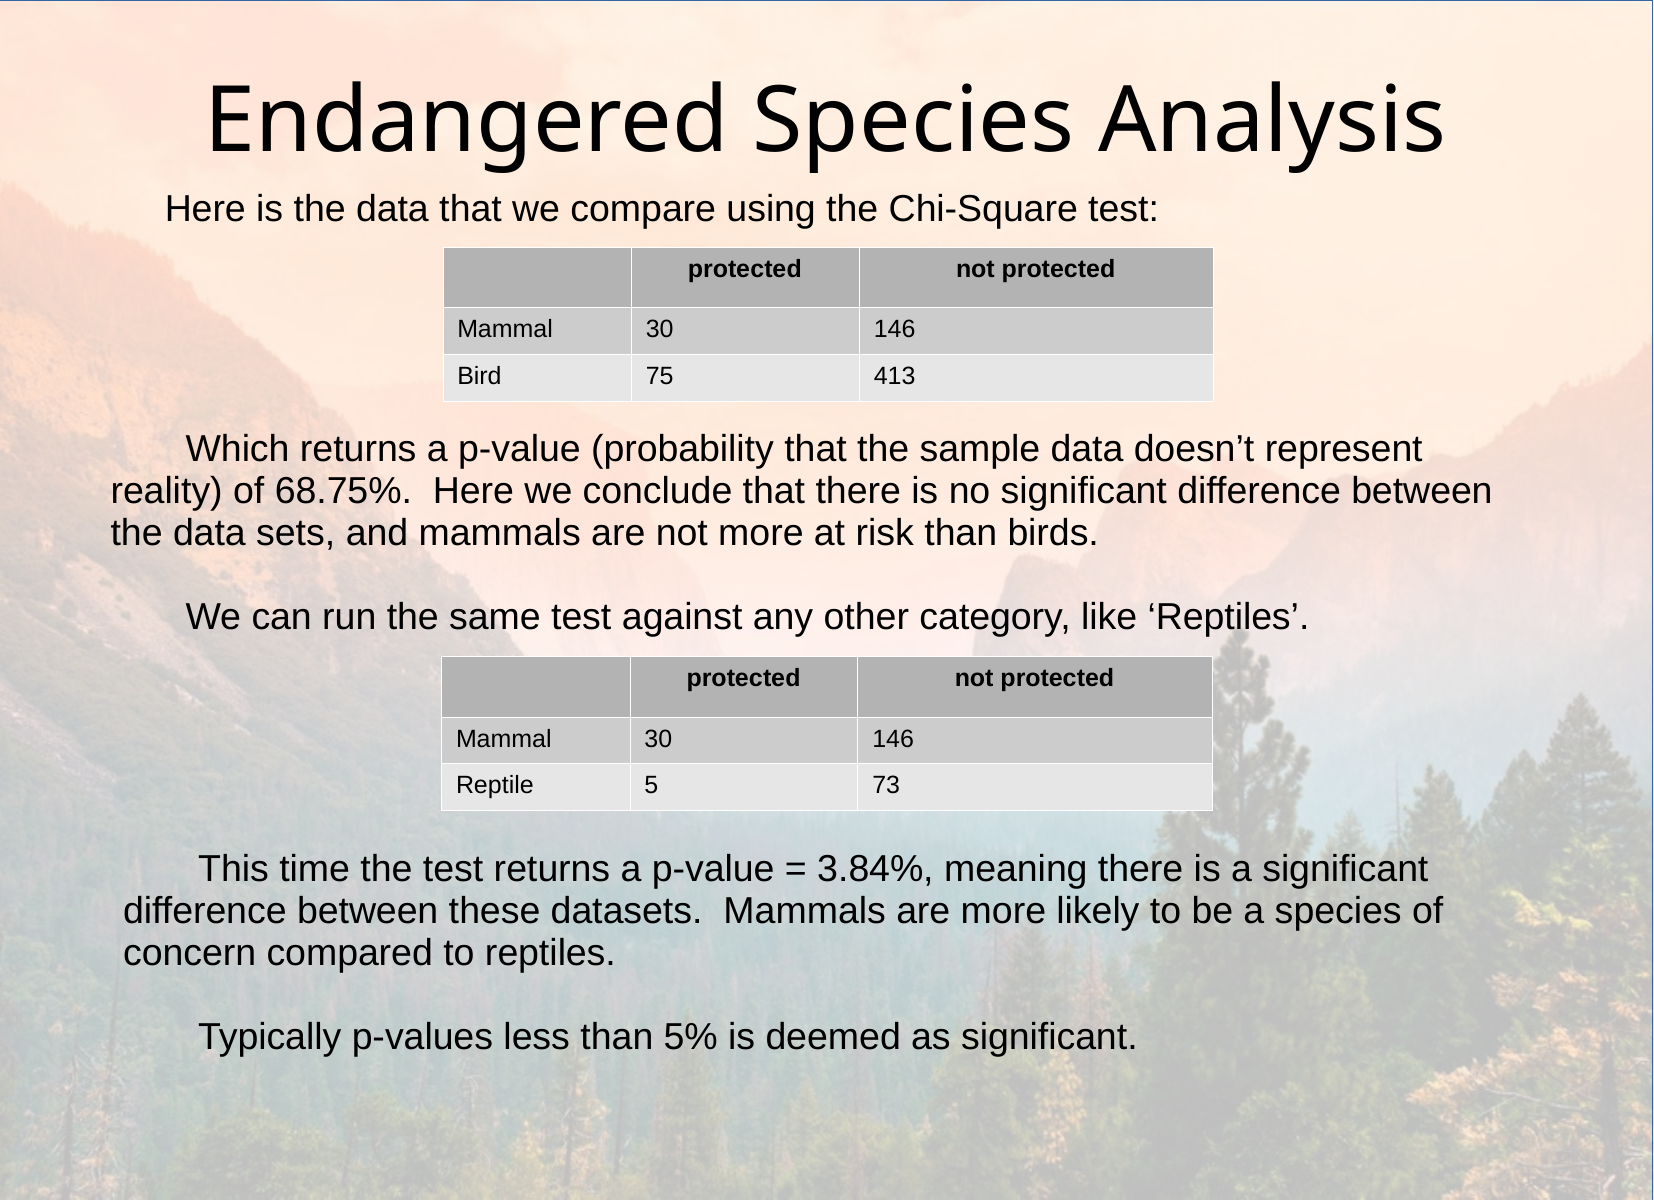

Endangered Species Analysis
	Here is the data that we compare using the Chi-Square test:
| | protected | not protected |
| --- | --- | --- |
| Mammal | 30 | 146 |
| Bird | 75 | 413 |
	Which returns a p-value (probability that the sample data doesn’t represent reality) of 68.75%. Here we conclude that there is no significant difference between the data sets, and mammals are not more at risk than birds.
	We can run the same test against any other category, like ‘Reptiles’.
| | protected | not protected |
| --- | --- | --- |
| Mammal | 30 | 146 |
| Reptile | 5 | 73 |
	This time the test returns a p-value = 3.84%, meaning there is a significant difference between these datasets. Mammals are more likely to be a species of concern compared to reptiles.
	Typically p-values less than 5% is deemed as significant.